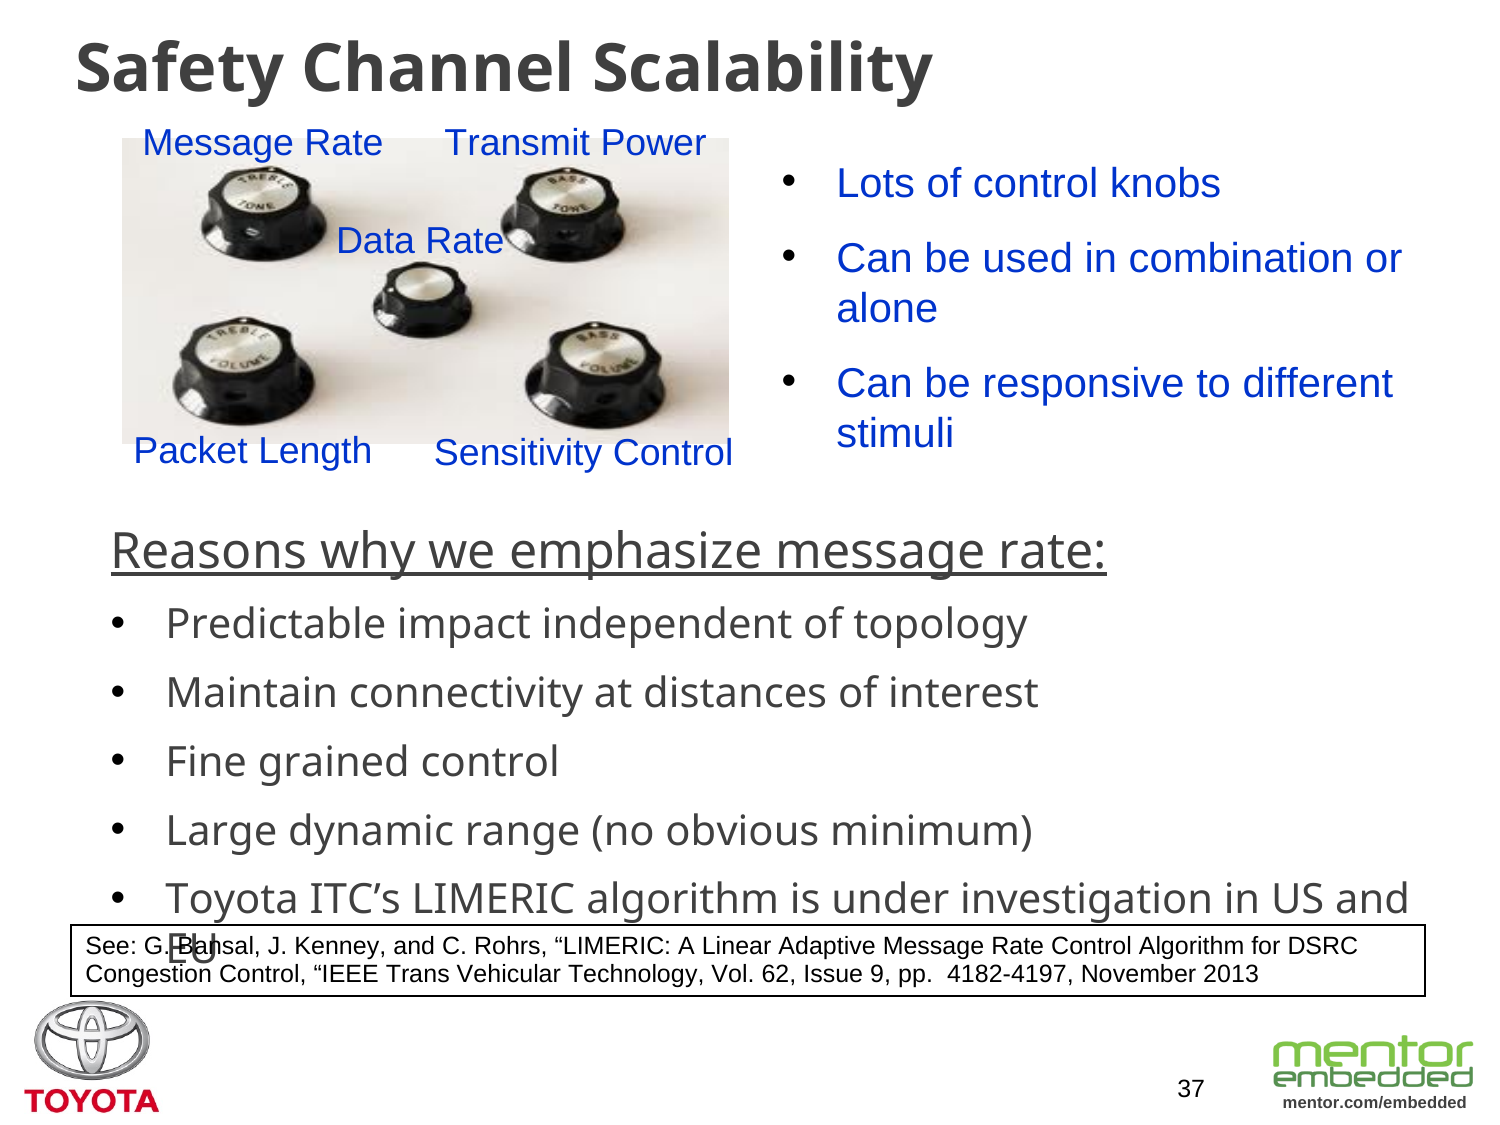

Safety Channel Scalability
Message Rate
Transmit Power
Lots of control knobs
Can be used in combination or alone
Can be responsive to different stimuli
Data Rate
Packet Length
Sensitivity Control
Reasons why we emphasize message rate:
Predictable impact independent of topology
Maintain connectivity at distances of interest
Fine grained control
Large dynamic range (no obvious minimum)
Toyota ITC’s LIMERIC algorithm is under investigation in US and EU
See: G. Bansal, J. Kenney, and C. Rohrs, “LIMERIC: A Linear Adaptive Message Rate Control Algorithm for DSRC Congestion Control, “IEEE Trans Vehicular Technology, Vol. 62, Issue 9, pp. 4182-4197, November 2013